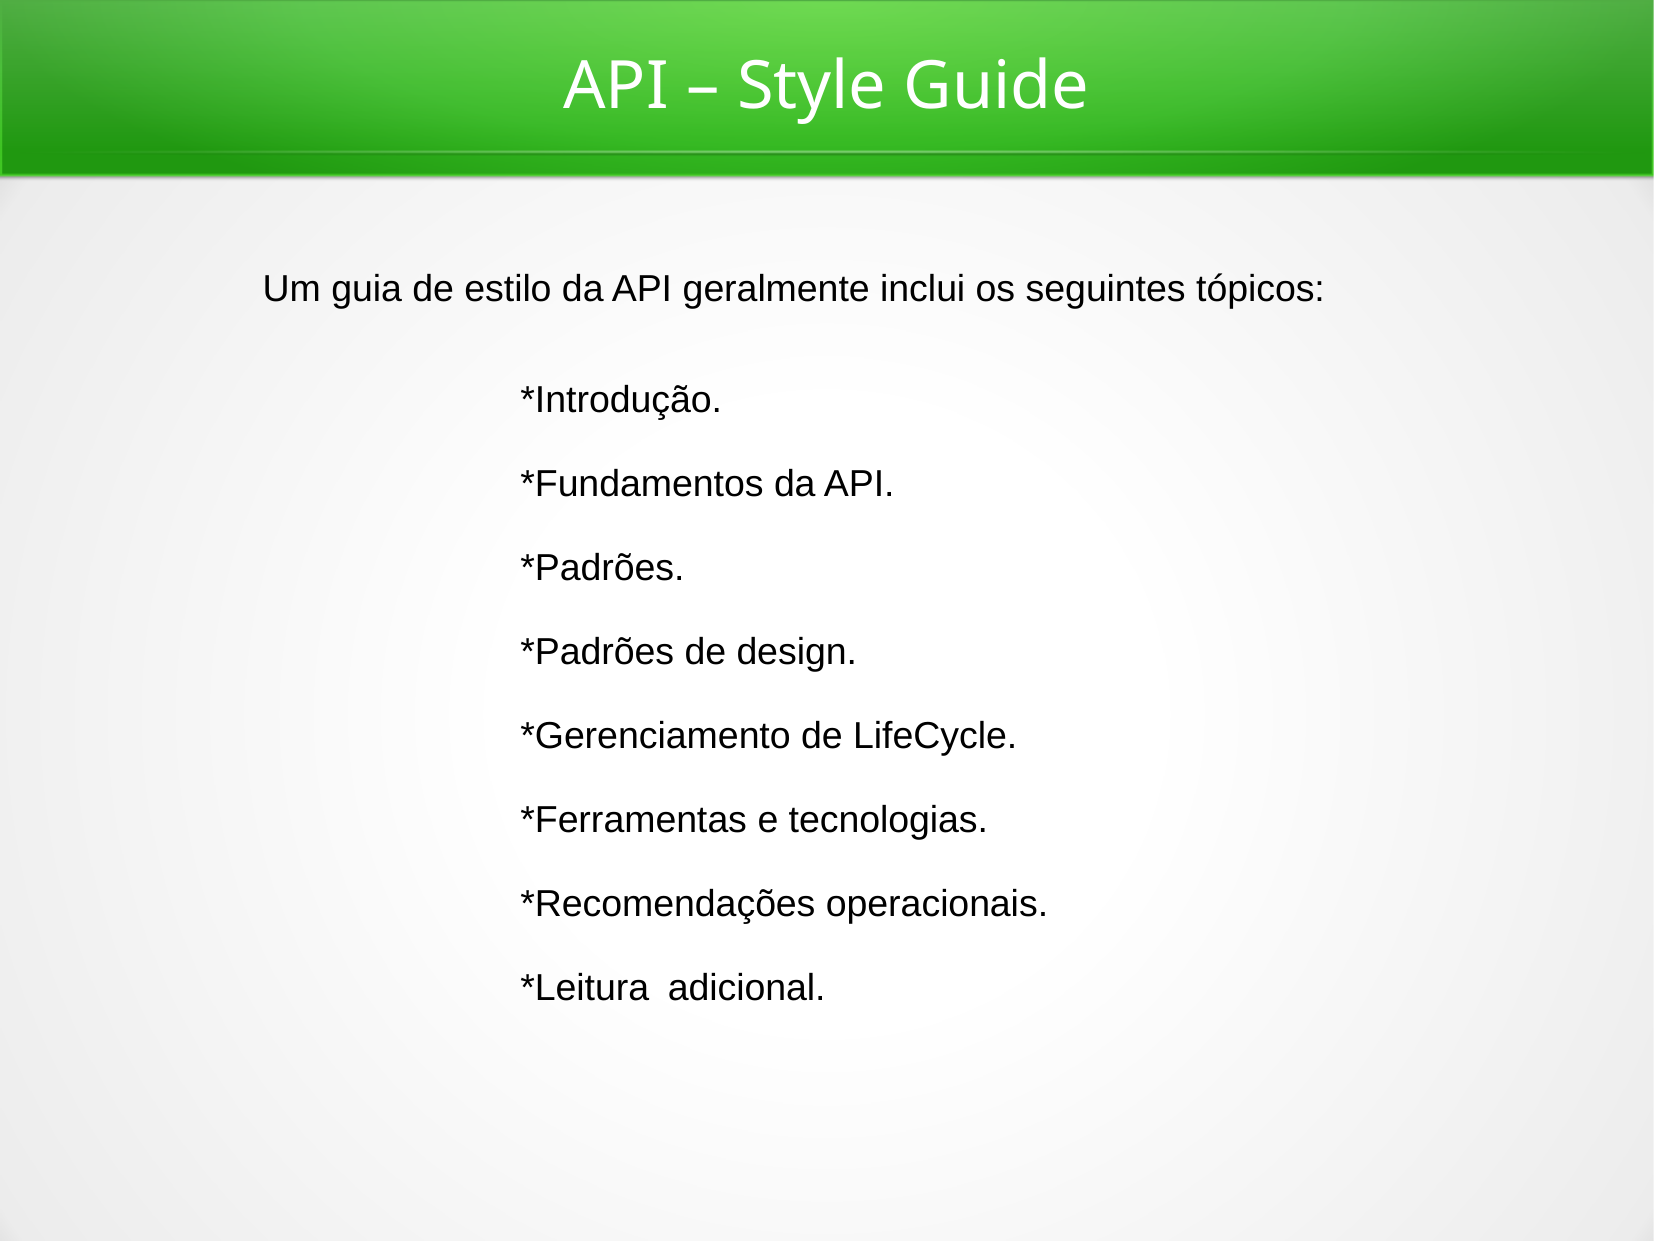

# API – Style Guide
Um guia de estilo da API geralmente inclui os seguintes tópicos:
*Introdução.
*Fundamentos da API.
*Padrões.
*Padrões de design.
*Gerenciamento de LifeCycle.
*Ferramentas e tecnologias.
*Recomendações operacionais.
*Leitura 	adicional.